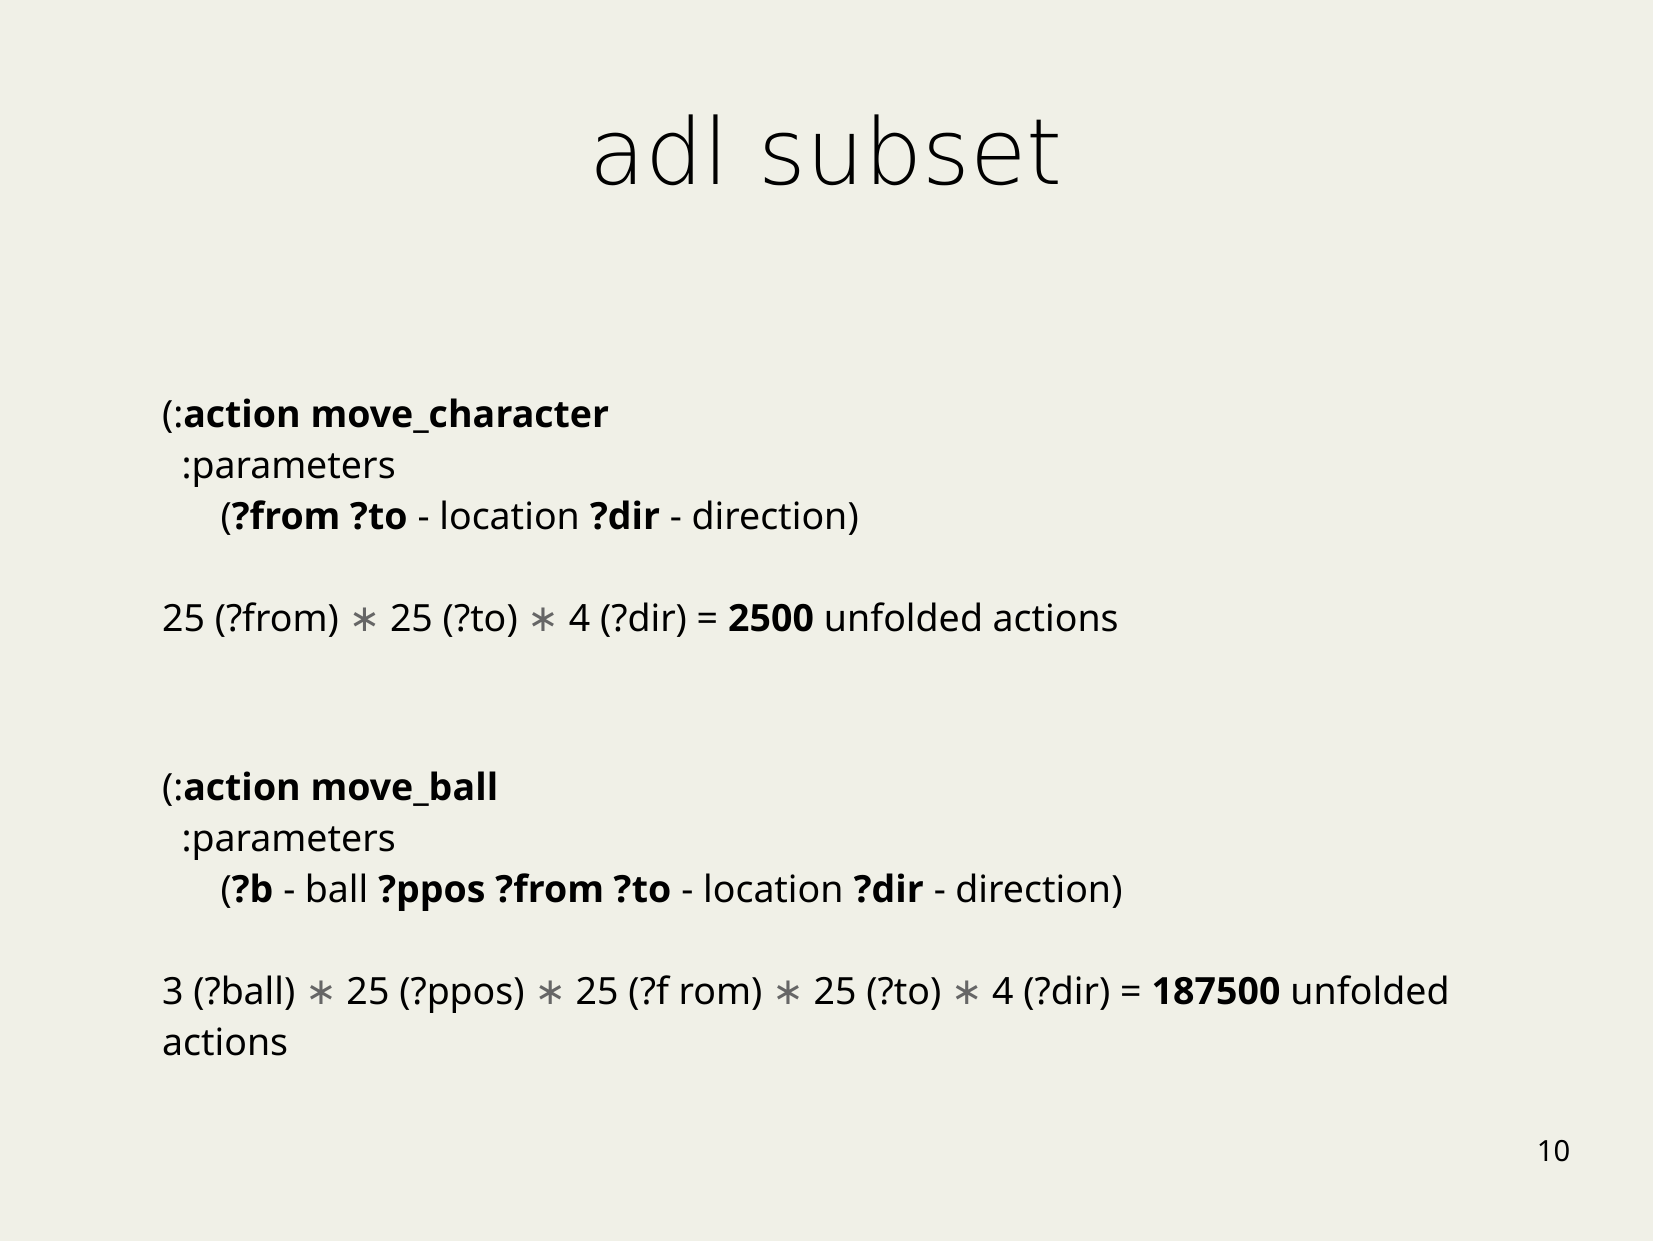

# adl subset
(:action move_character
 :parameters
 (?from ?to - location ?dir - direction)
25 (?from) ∗ 25 (?to) ∗ 4 (?dir) = 2500 unfolded actions
(:action move_ball
 :parameters
 (?b - ball ?ppos ?from ?to - location ?dir - direction)
3 (?ball) ∗ 25 (?ppos) ∗ 25 (?f rom) ∗ 25 (?to) ∗ 4 (?dir) = 187500 unfolded actions
10